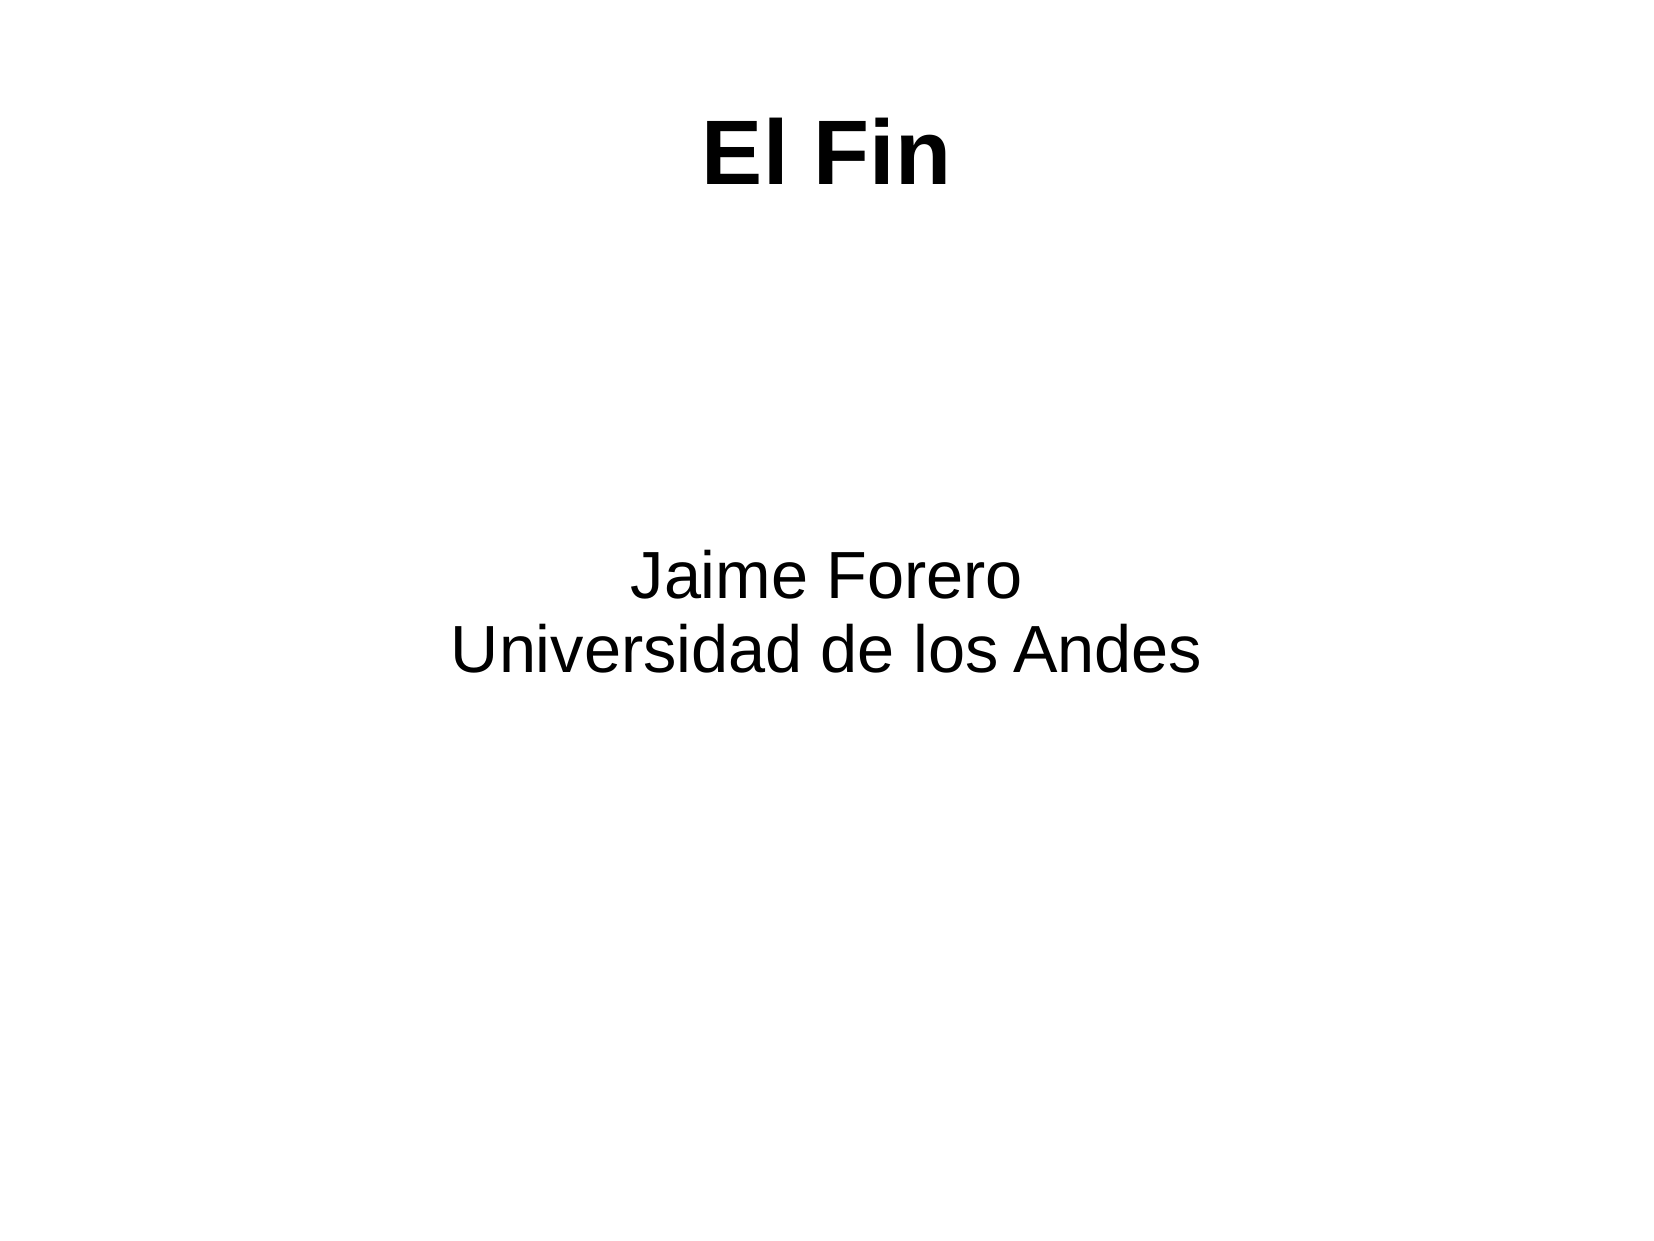

# El Fin
Jaime Forero
Universidad de los Andes